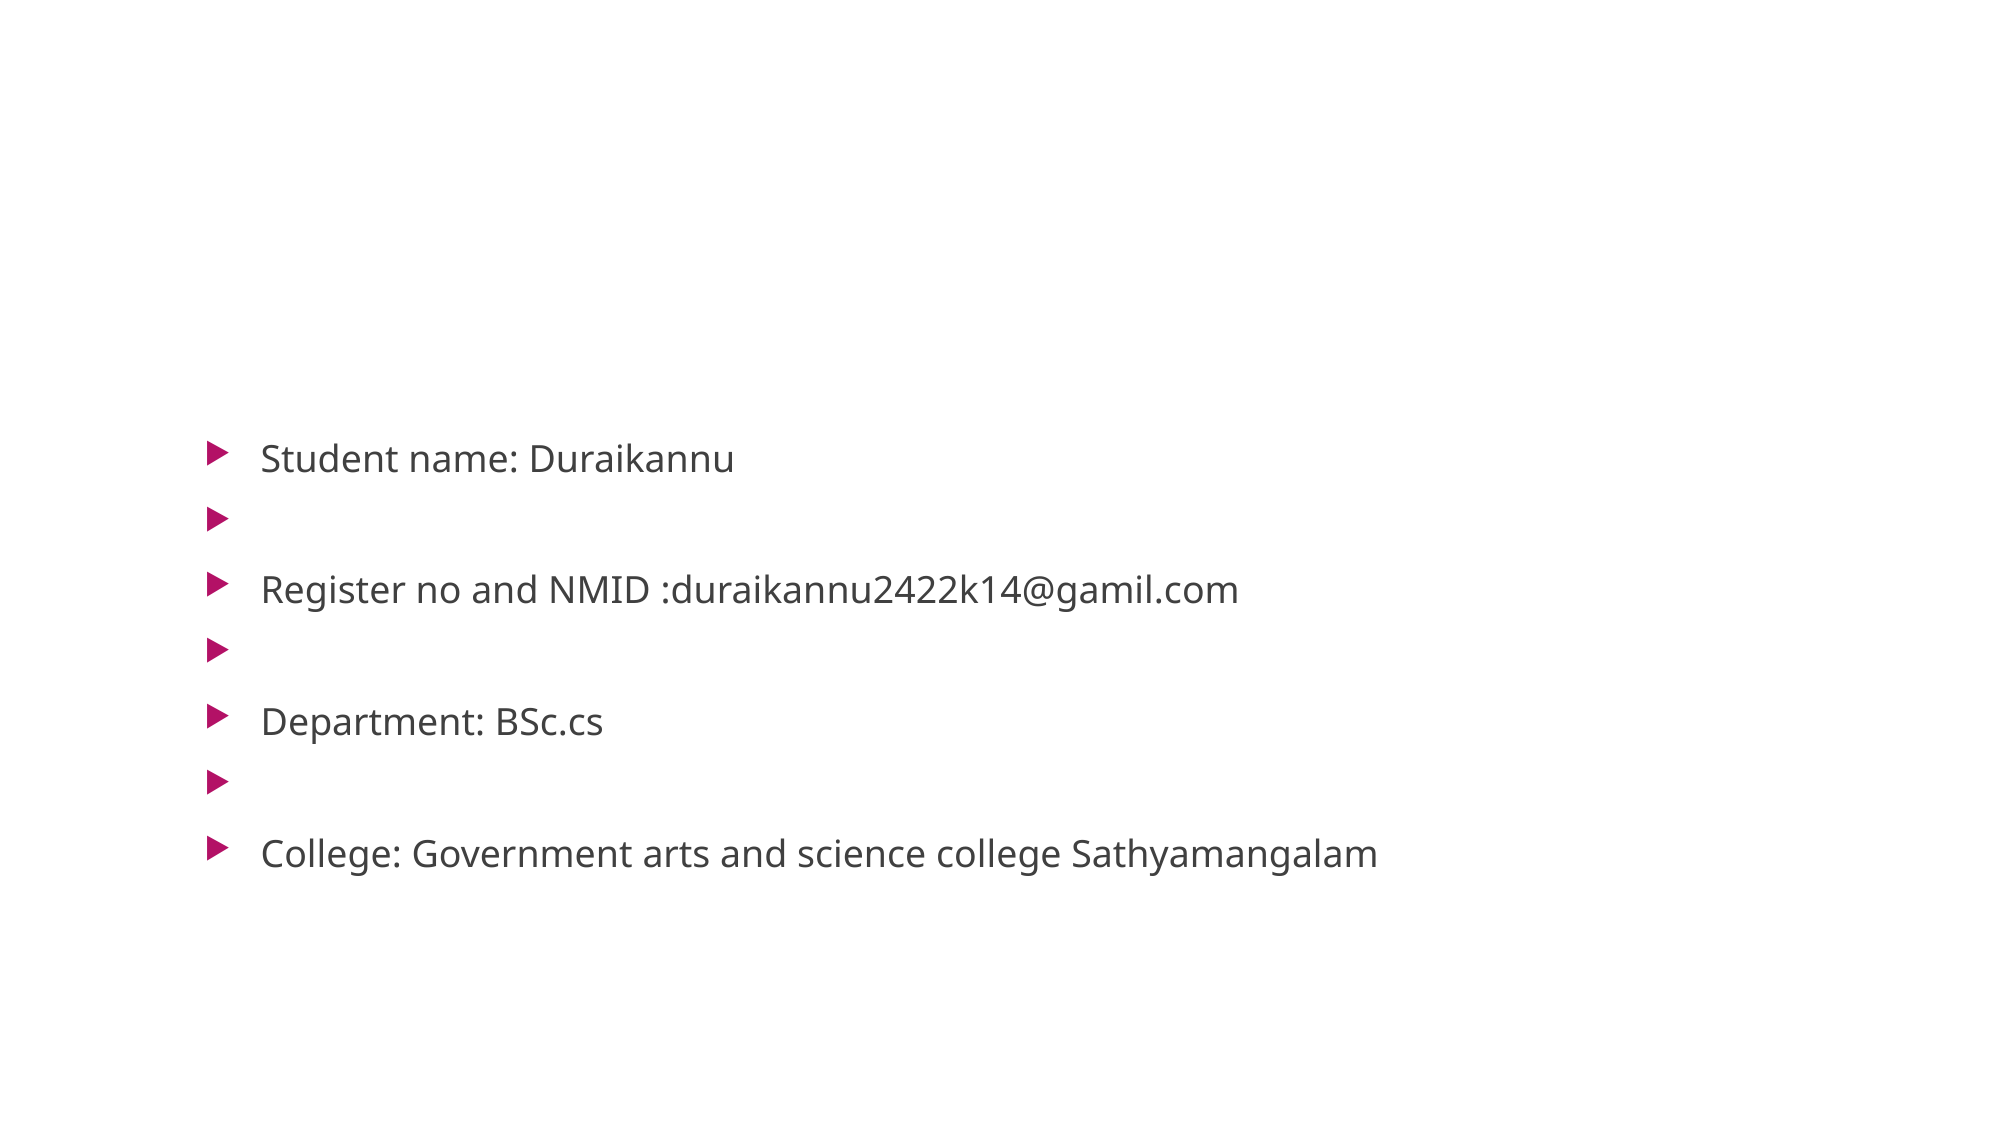

#
Student name: Duraikannu
Register no and NMID :duraikannu2422k14@gamil.com
Department: BSc.cs
College: Government arts and science college Sathyamangalam